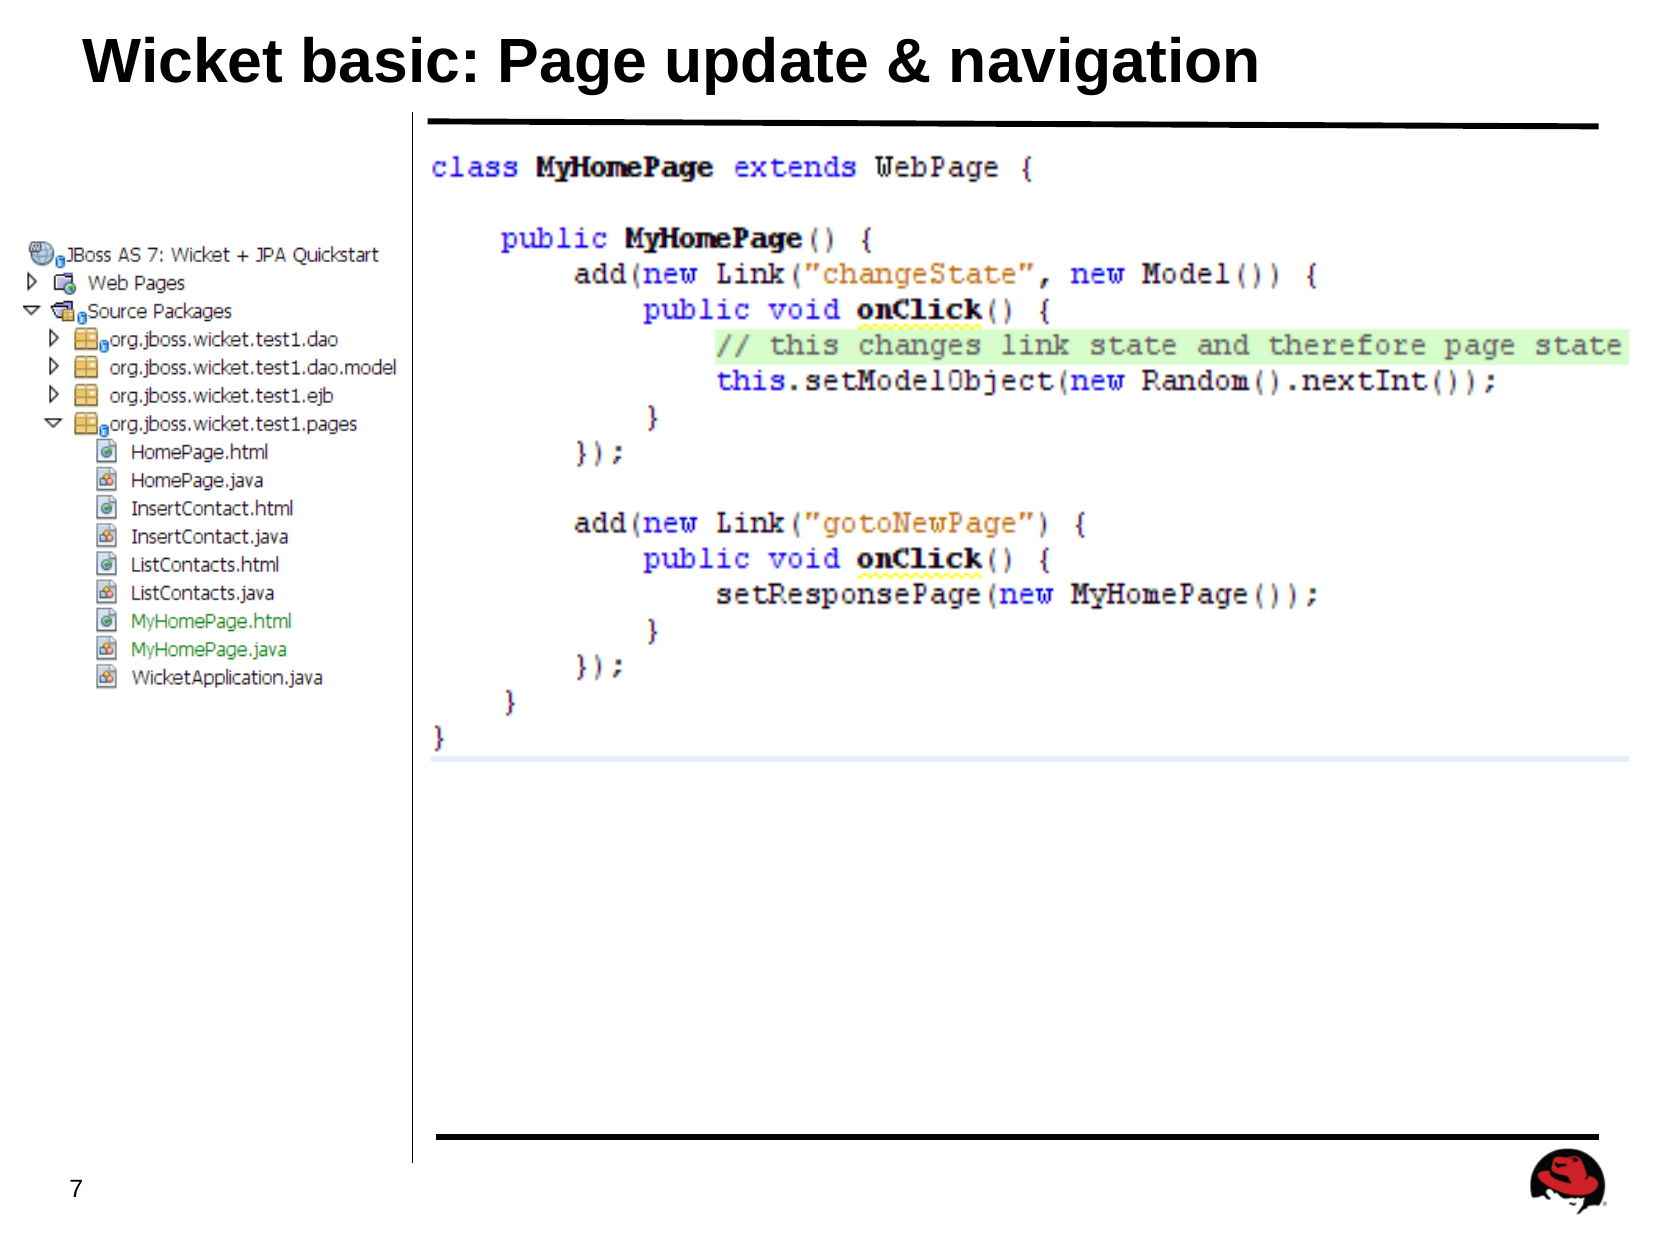

# Wicket basic: Page update & navigation